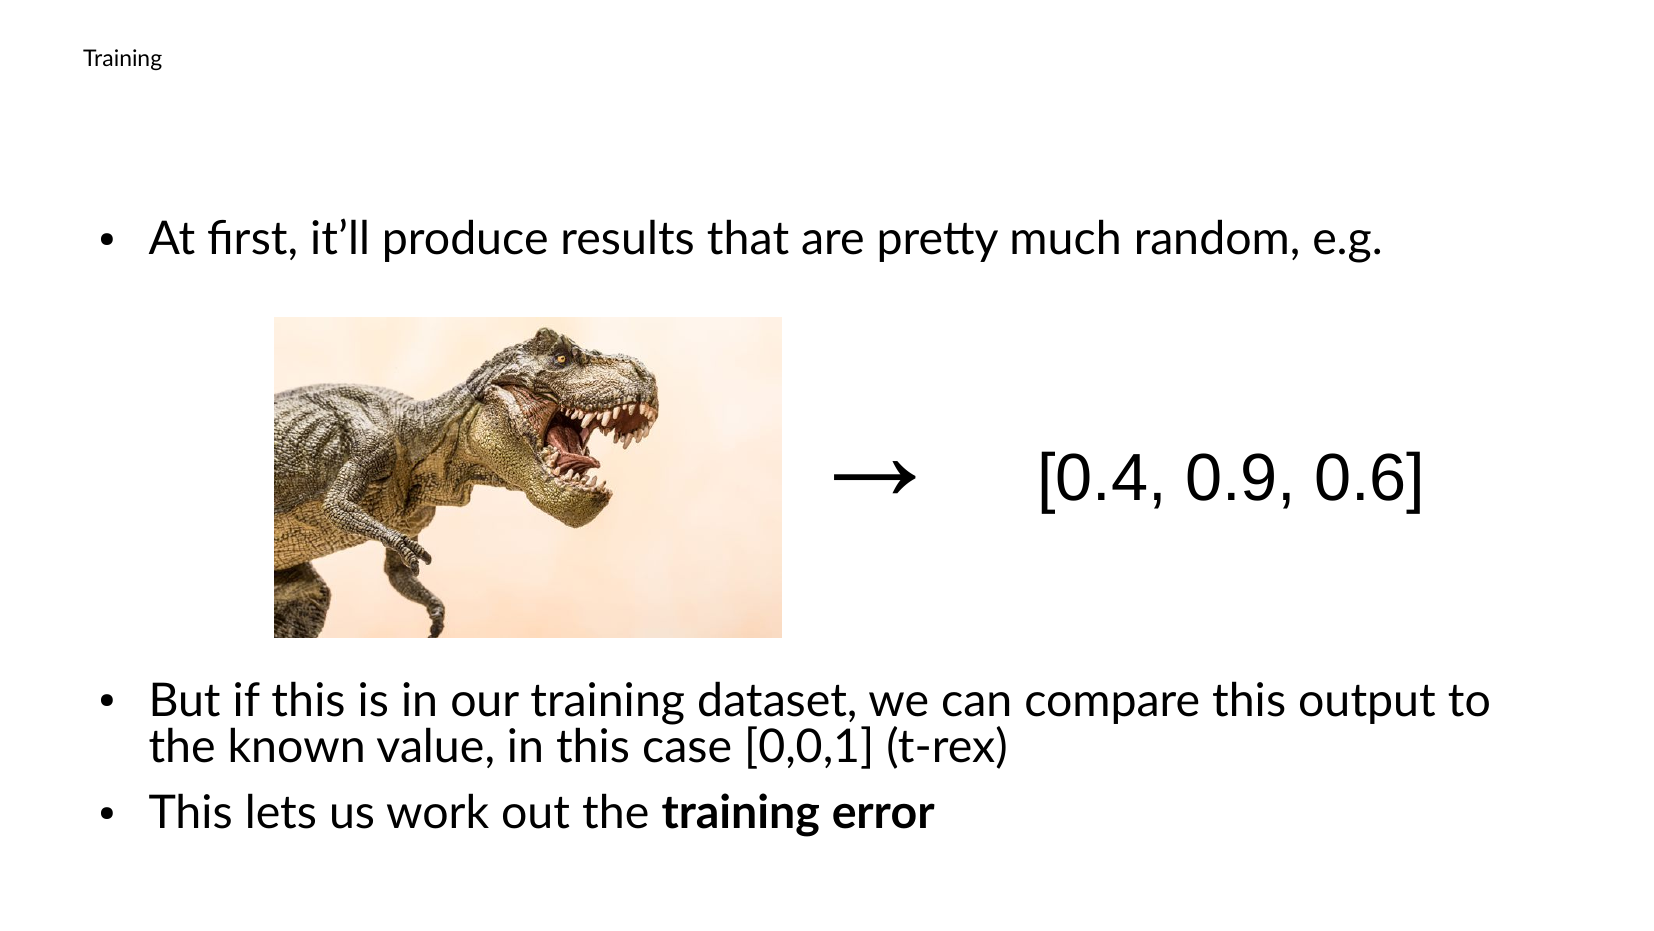

# Training
At first, it’ll produce results that are pretty much random, e.g.
But if this is in our training dataset, we can compare this output to the known value, in this case [0,0,1] (t-rex)
This lets us work out the training error
→ [0.4, 0.9, 0.6]